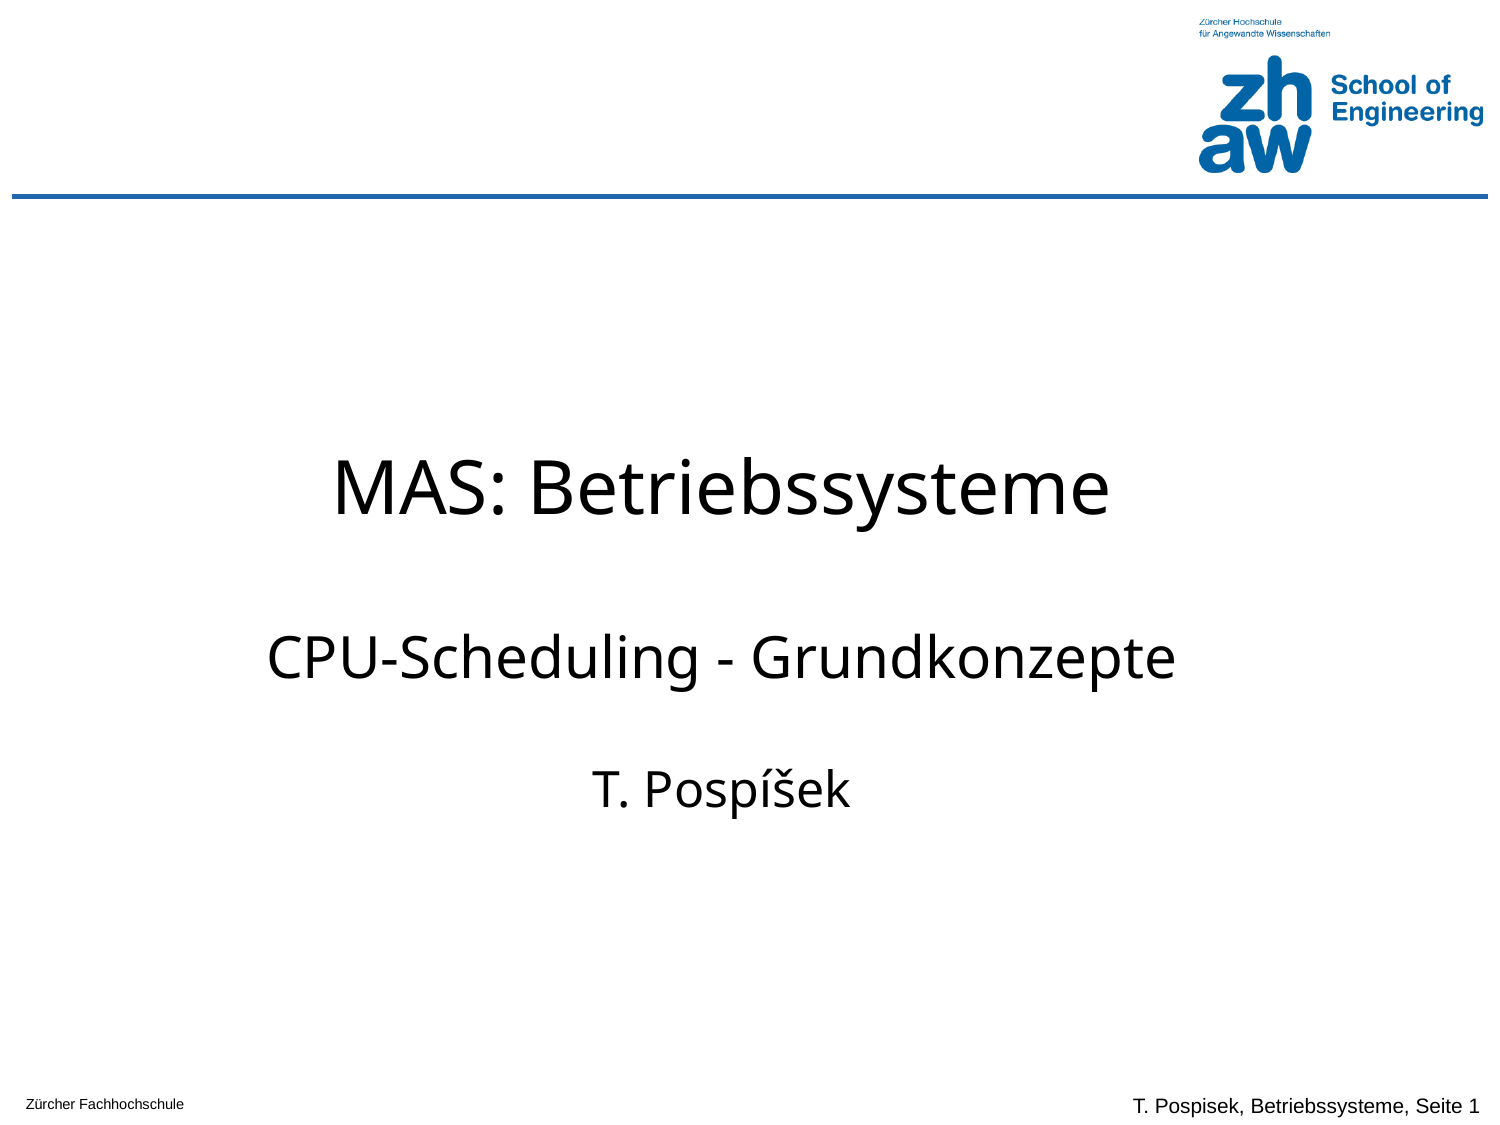

MAS: Betriebssysteme
CPU-Scheduling - Grundkonzepte
T. Pospíšek